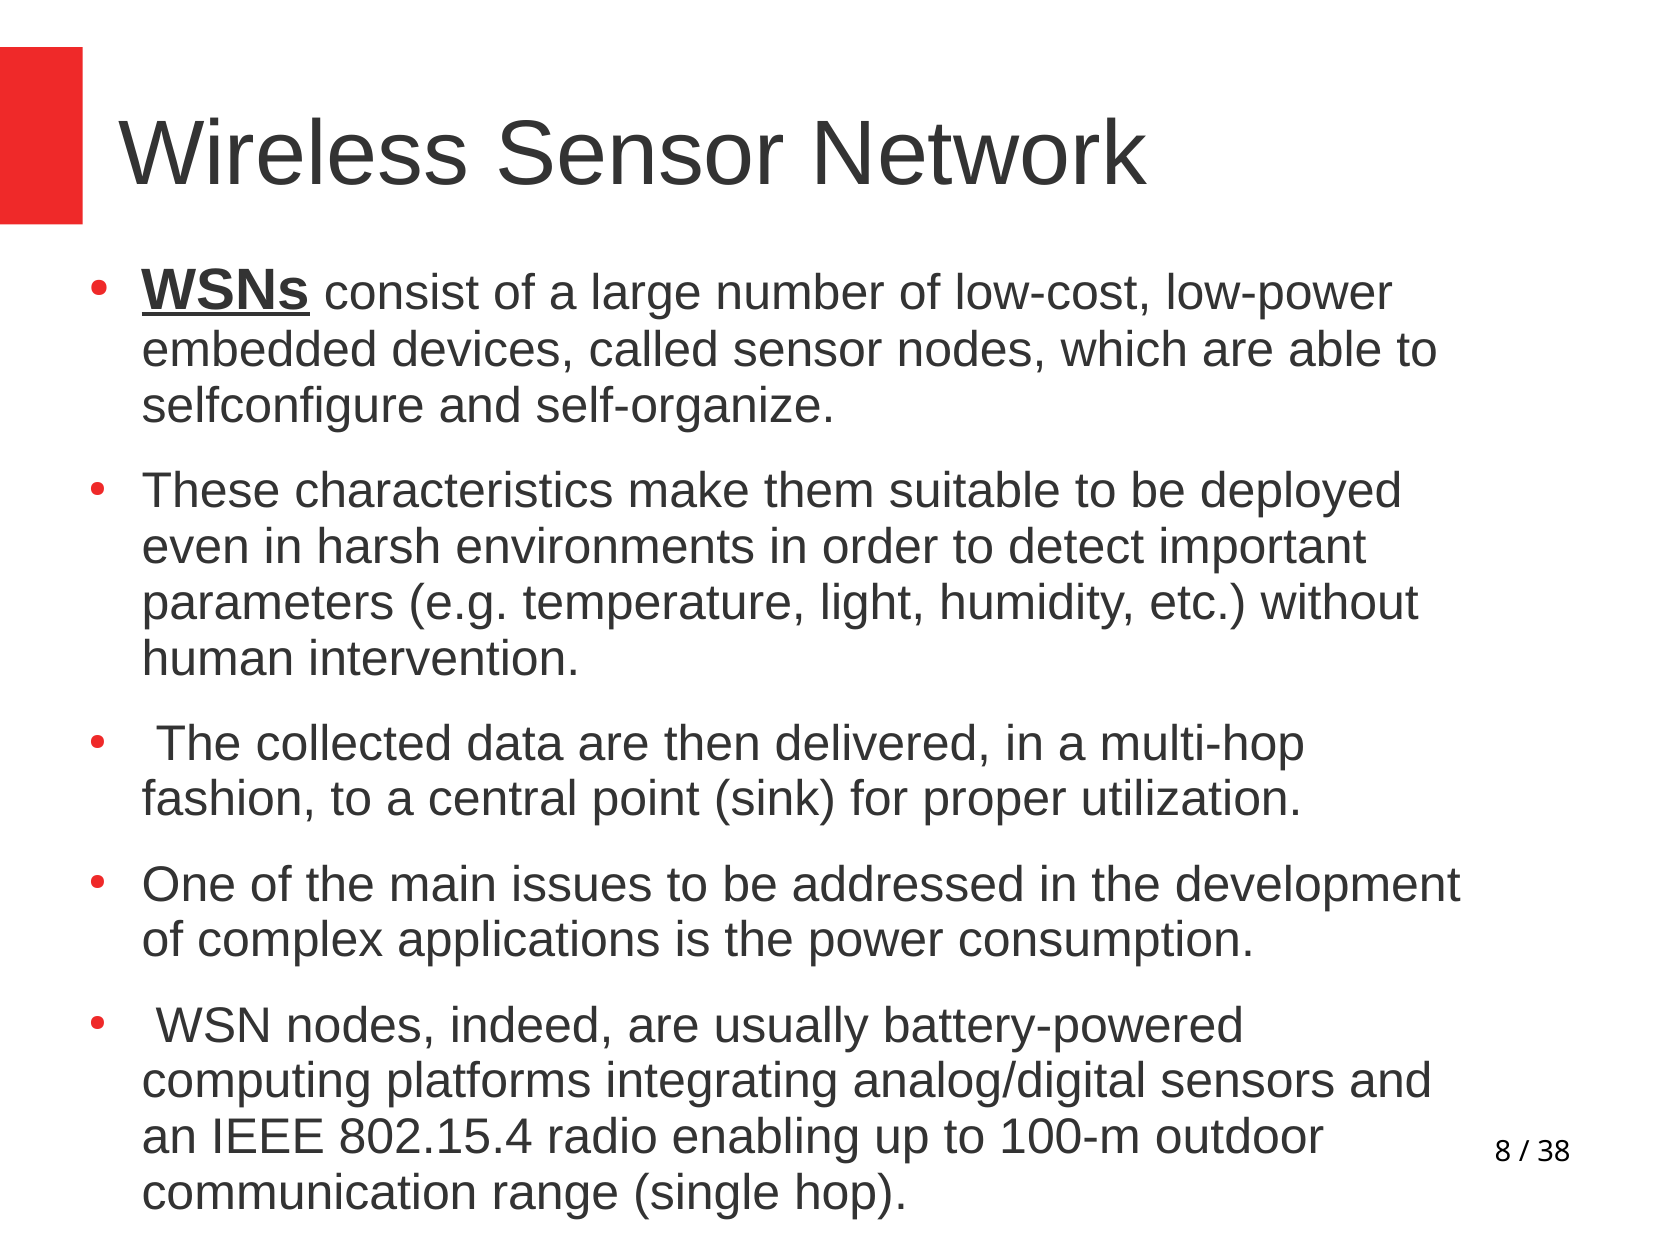

Wireless Sensor Network
# WSNs consist of a large number of low-cost, low-power embedded devices, called sensor nodes, which are able to selfconfigure and self-organize.
These characteristics make them suitable to be deployed even in harsh environments in order to detect important parameters (e.g. temperature, light, humidity, etc.) without human intervention.
 The collected data are then delivered, in a multi-hop fashion, to a central point (sink) for proper utilization.
One of the main issues to be addressed in the development of complex applications is the power consumption.
 WSN nodes, indeed, are usually battery-powered computing platforms integrating analog/digital sensors and an IEEE 802.15.4 radio enabling up to 100-m outdoor communication range (single hop).
8